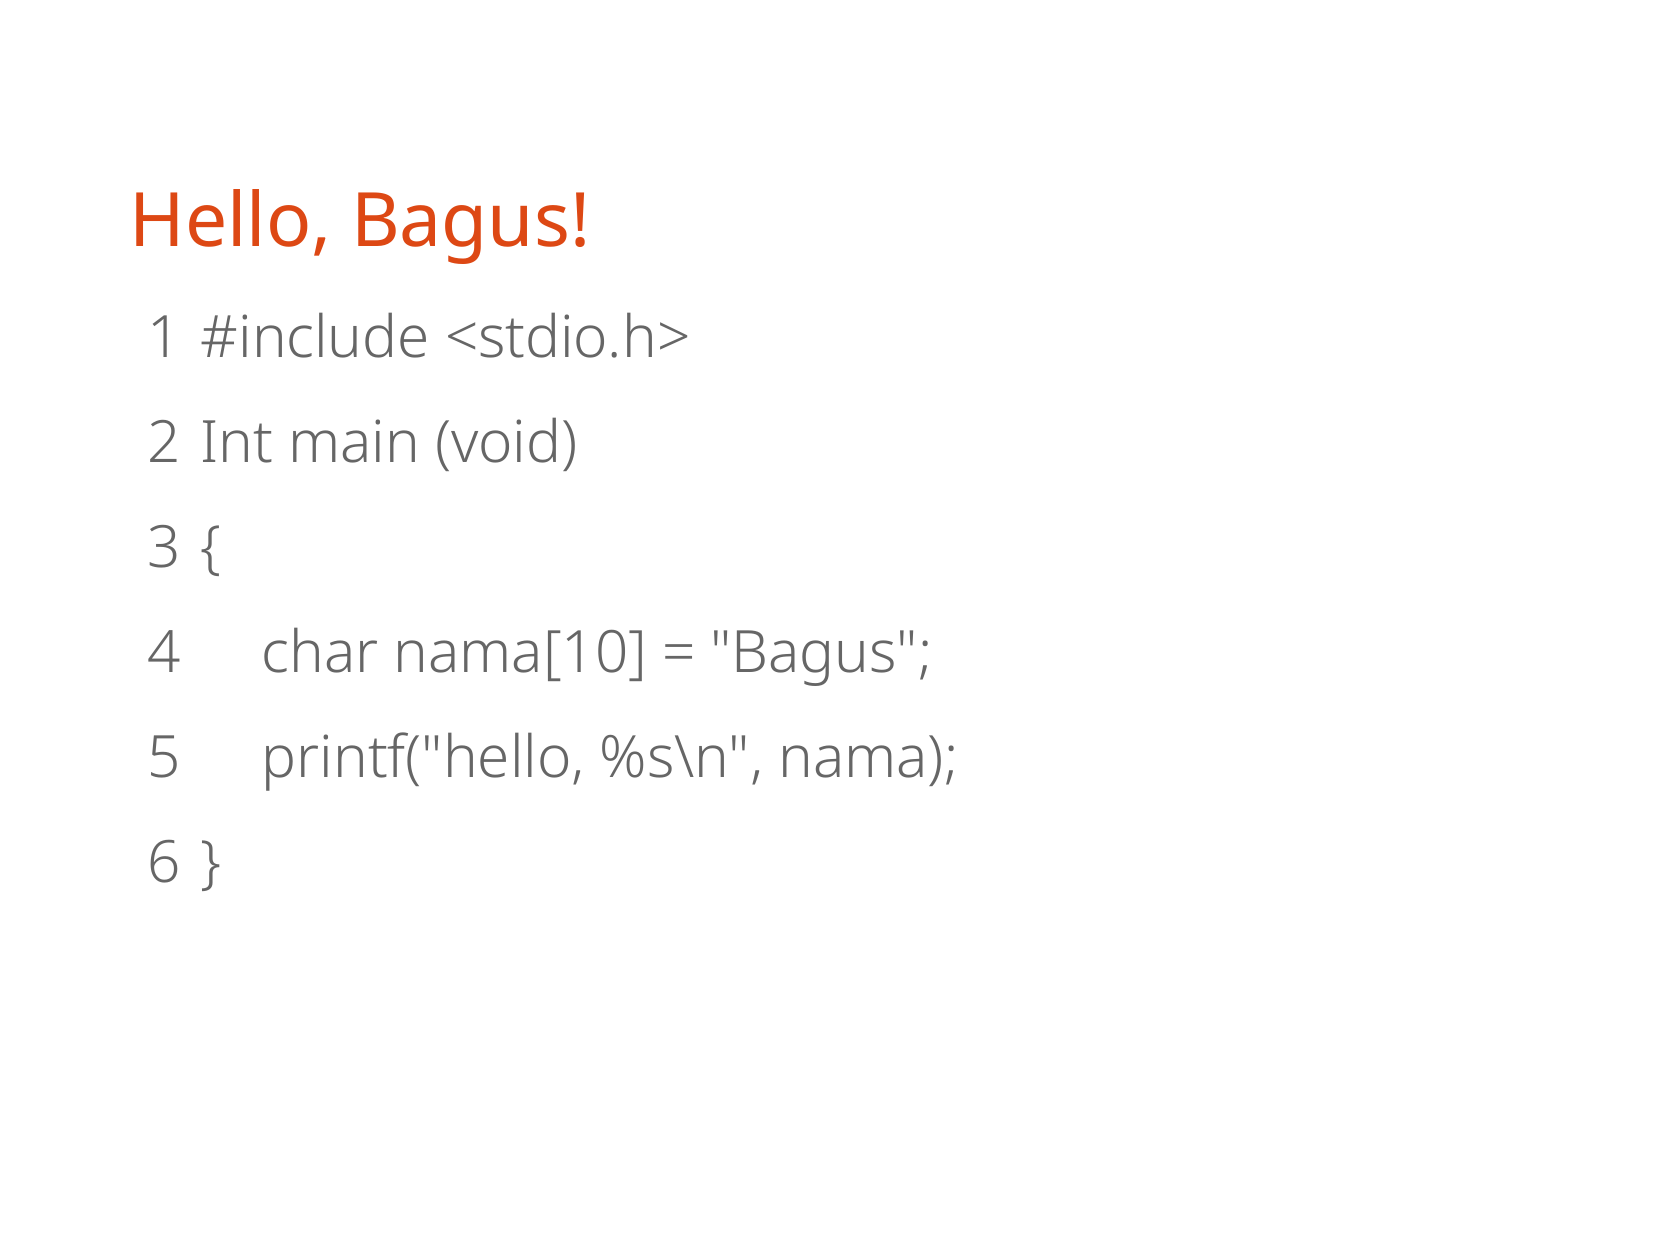

# Hello, Bagus!
#include <stdio.h>
Int main (void)
{
 char nama[10] = "Bagus";
 printf("hello, %s\n", nama);
}